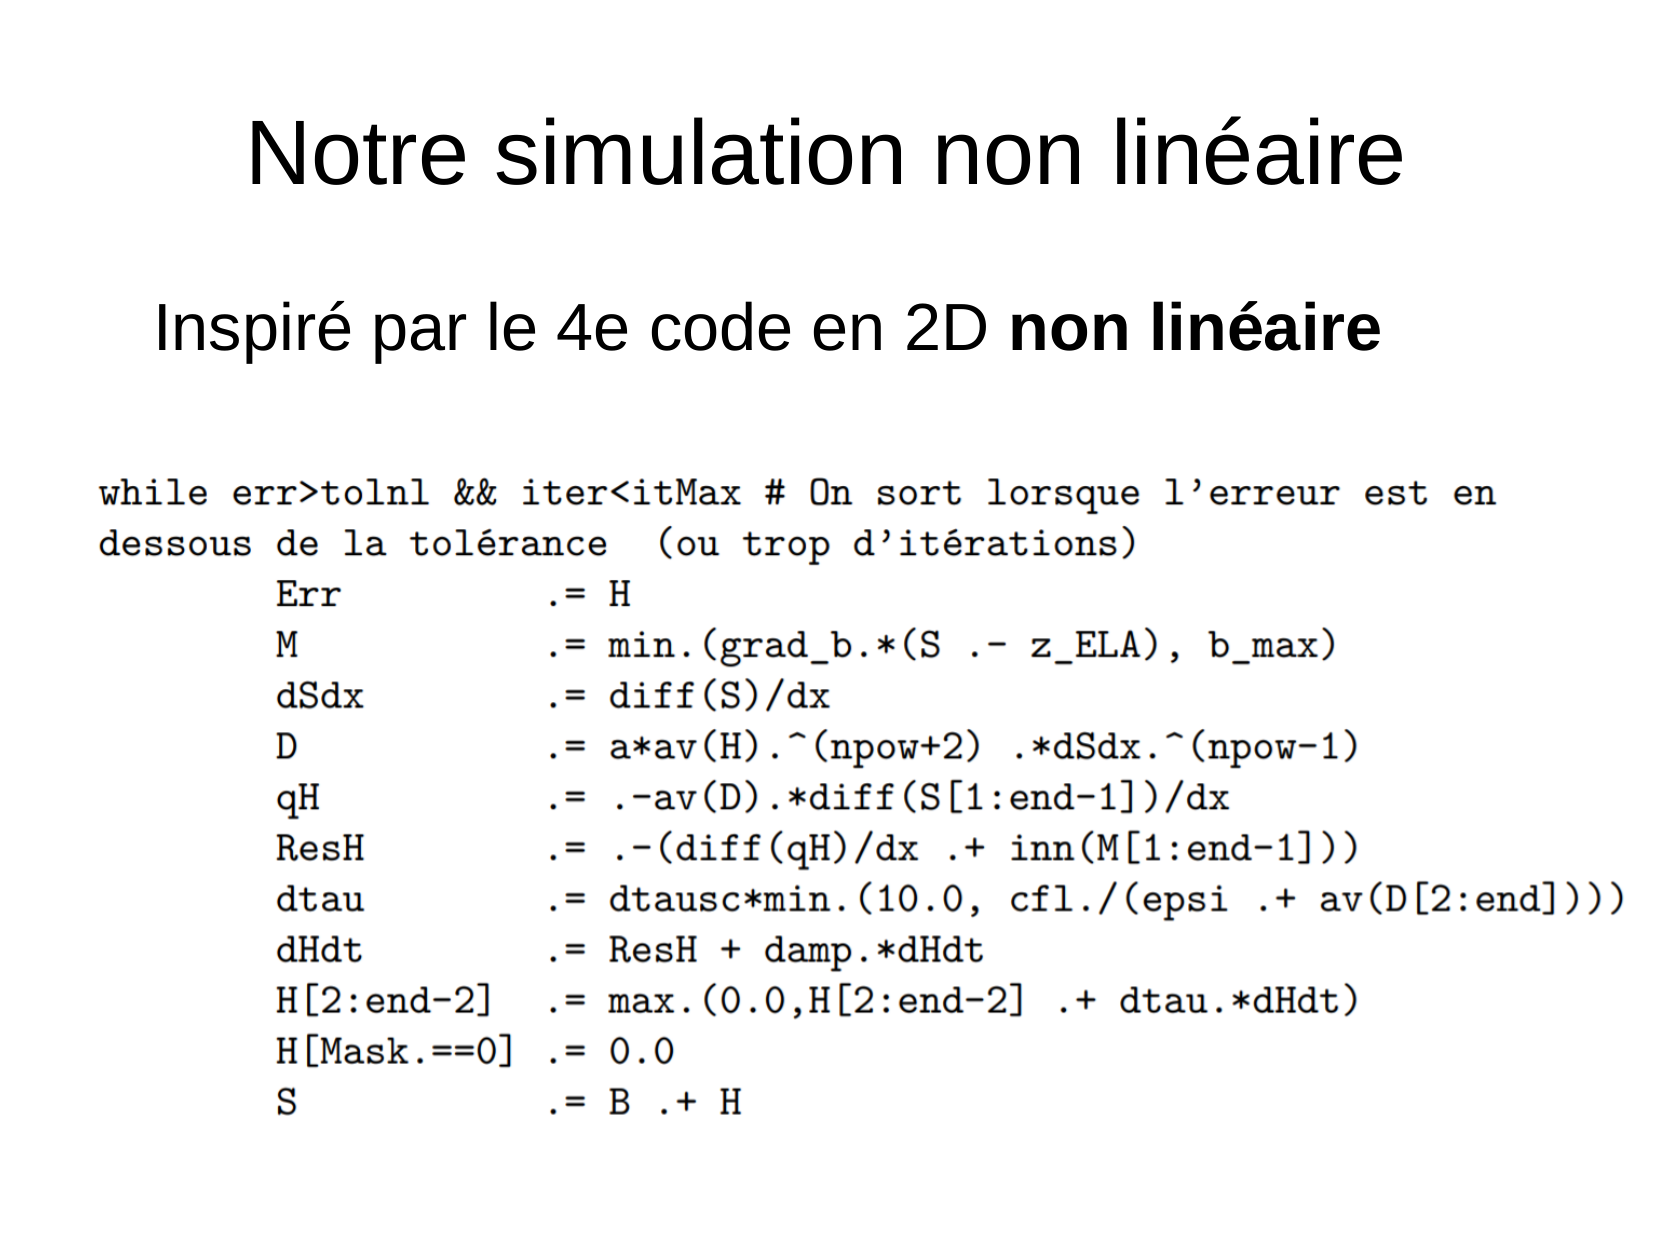

# Notre simulation non linéaire
Inspiré par le 4e code en 2D non linéaire
13